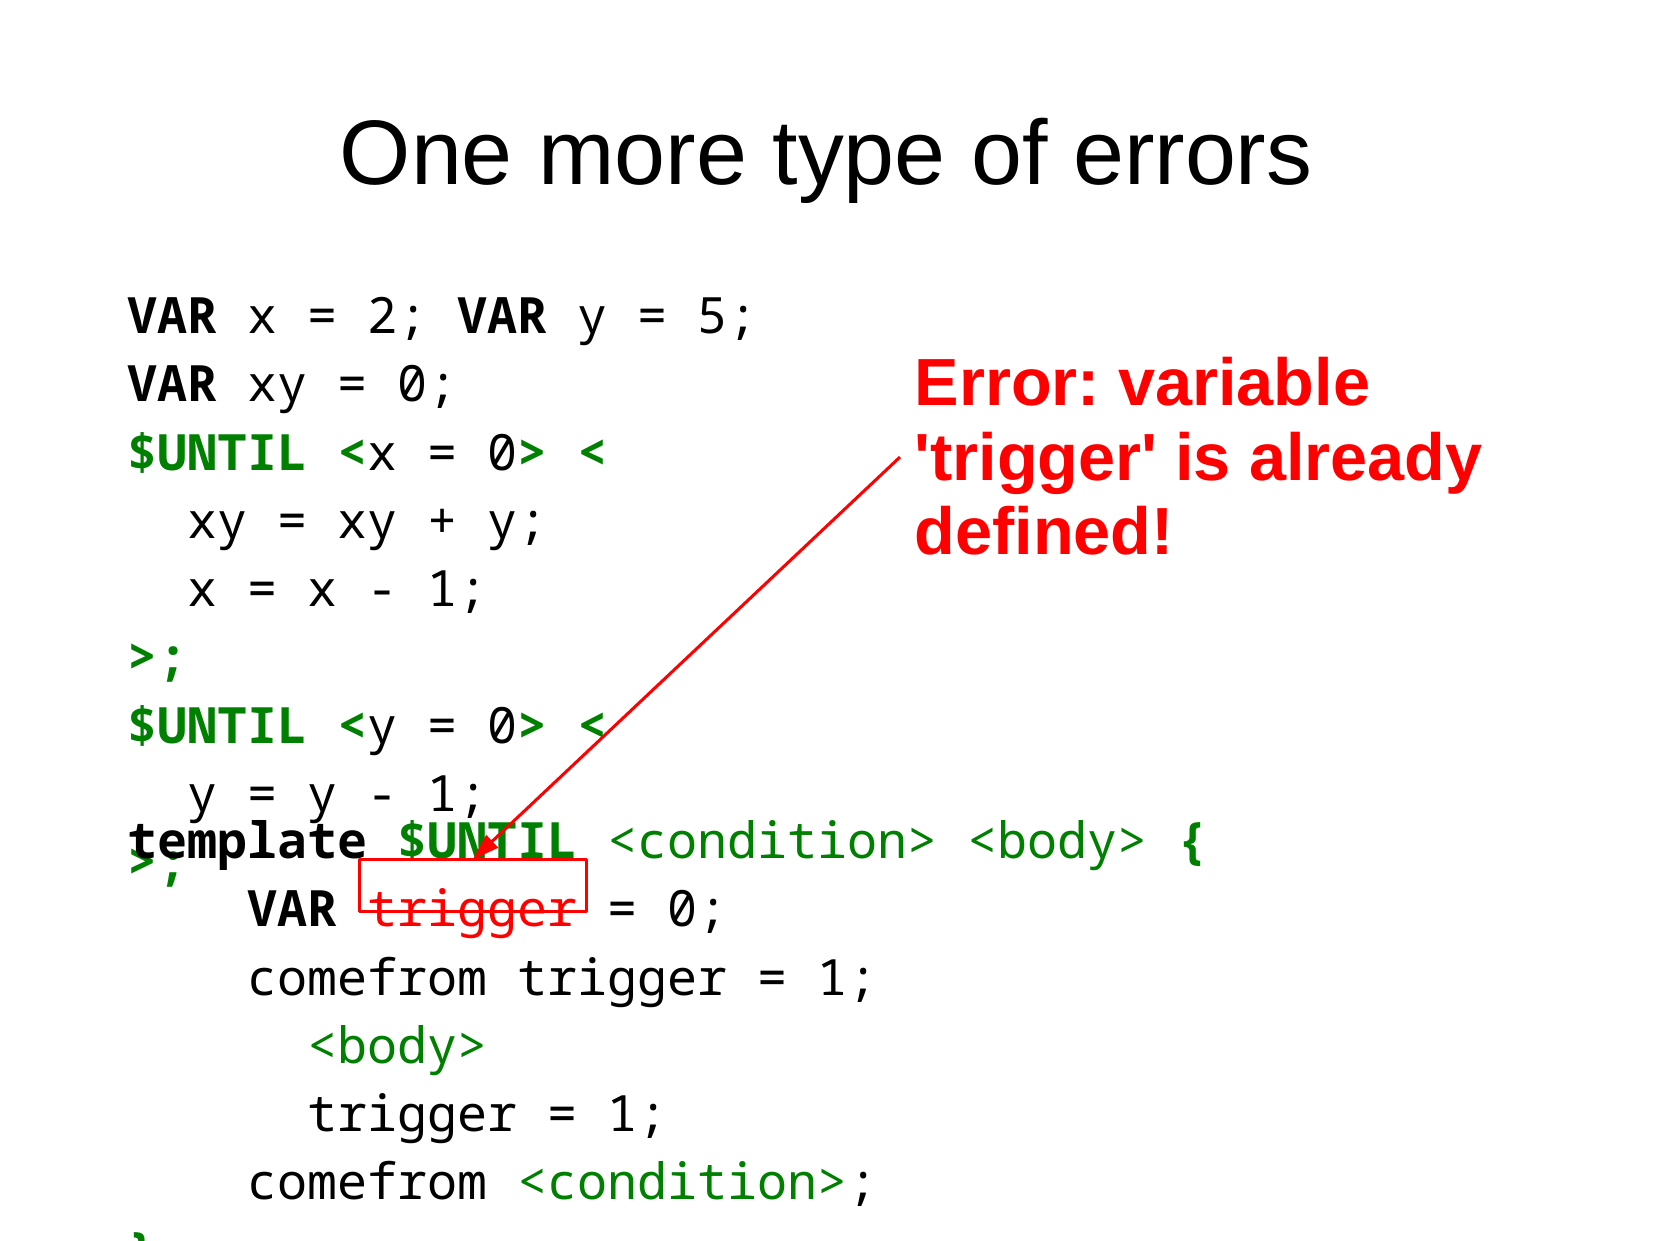

# One more type of errors
VAR x = 2; VAR y = 5;
VAR xy = 0;
$UNTIL <x = 0> <
 xy = xy + y;
 x = x - 1;
>;
$UNTIL <y = 0> <
 y = y - 1;
>;
Error: variable 'trigger' is already defined!
template $UNTIL <condition> <body> {
 VAR trigger = 0;
 comefrom trigger = 1;
 <body>
 trigger = 1;
 comefrom <condition>;
}